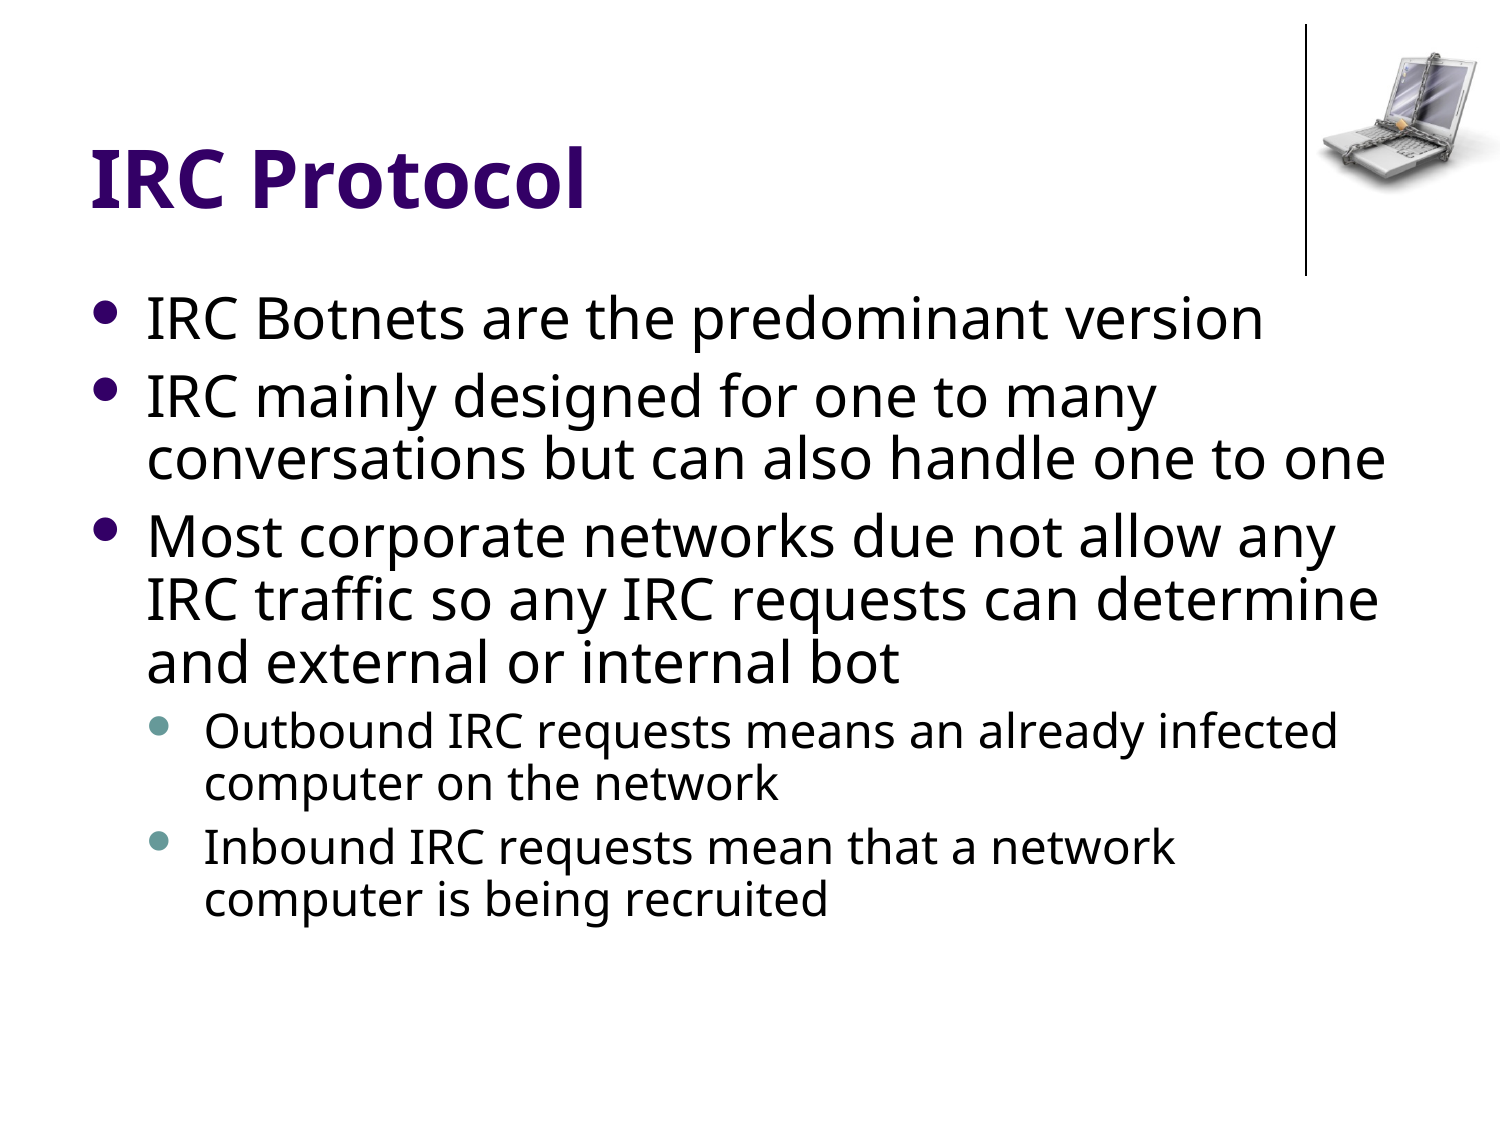

# IRC Protocol
IRC Botnets are the predominant version
IRC mainly designed for one to many conversations but can also handle one to one
Most corporate networks due not allow any IRC traffic so any IRC requests can determine and external or internal bot
Outbound IRC requests means an already infected computer on the network
Inbound IRC requests mean that a network computer is being recruited